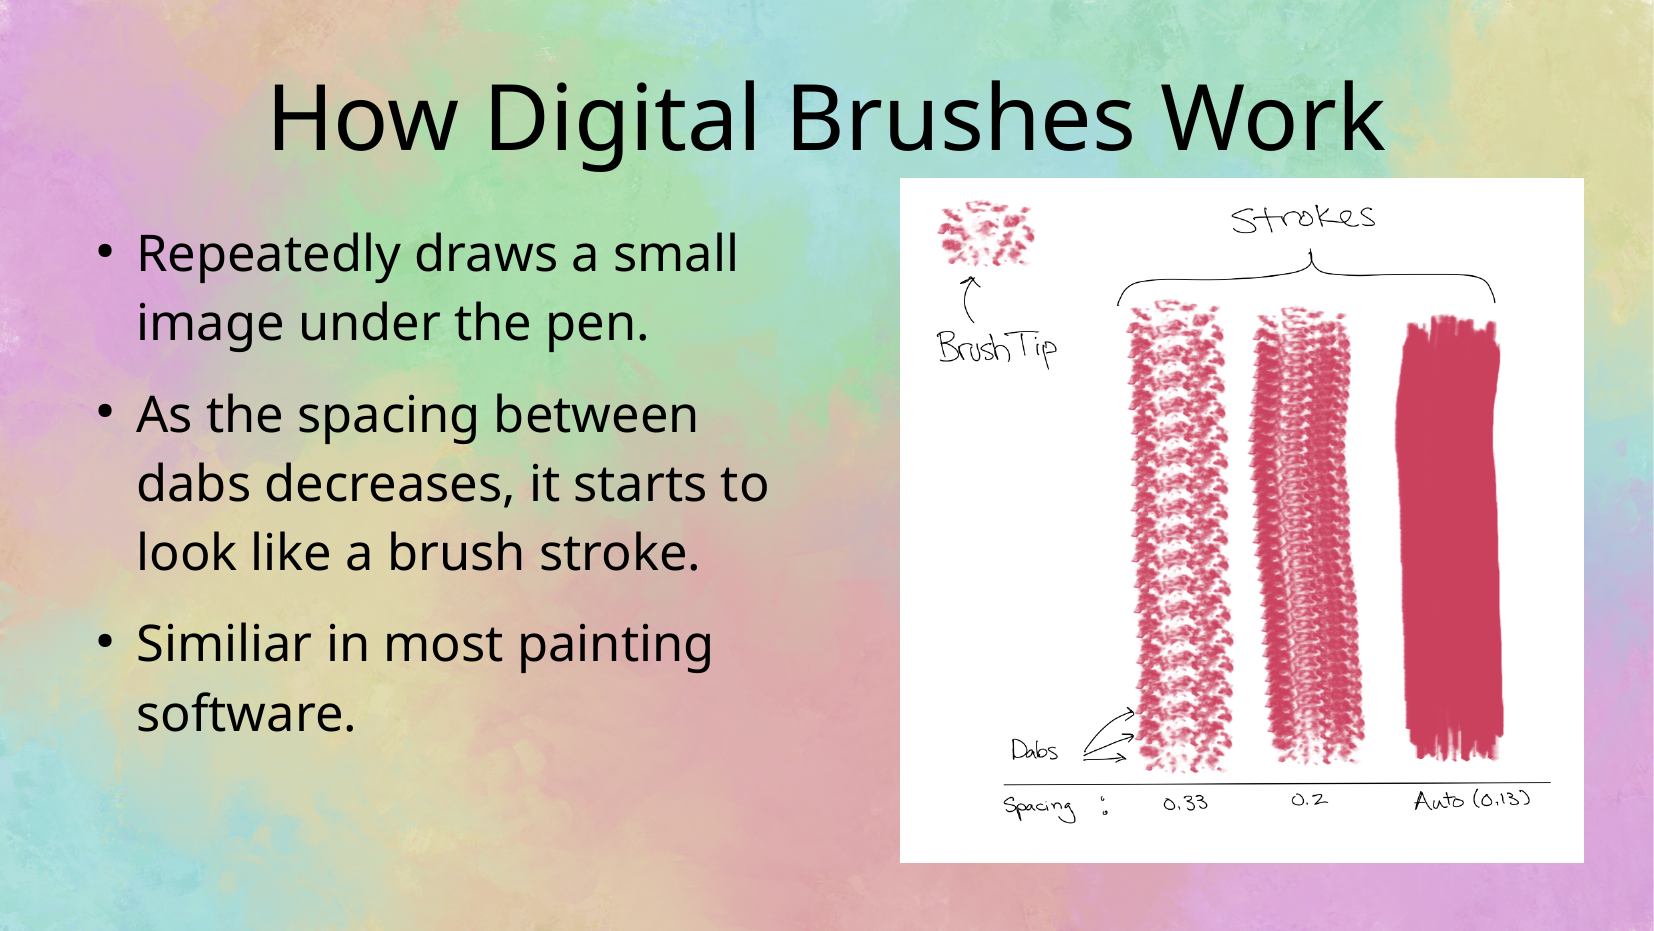

# How Digital Brushes Work
Repeatedly draws a small image under the pen.
As the spacing between dabs decreases, it starts to look like a brush stroke.
Similiar in most painting software.